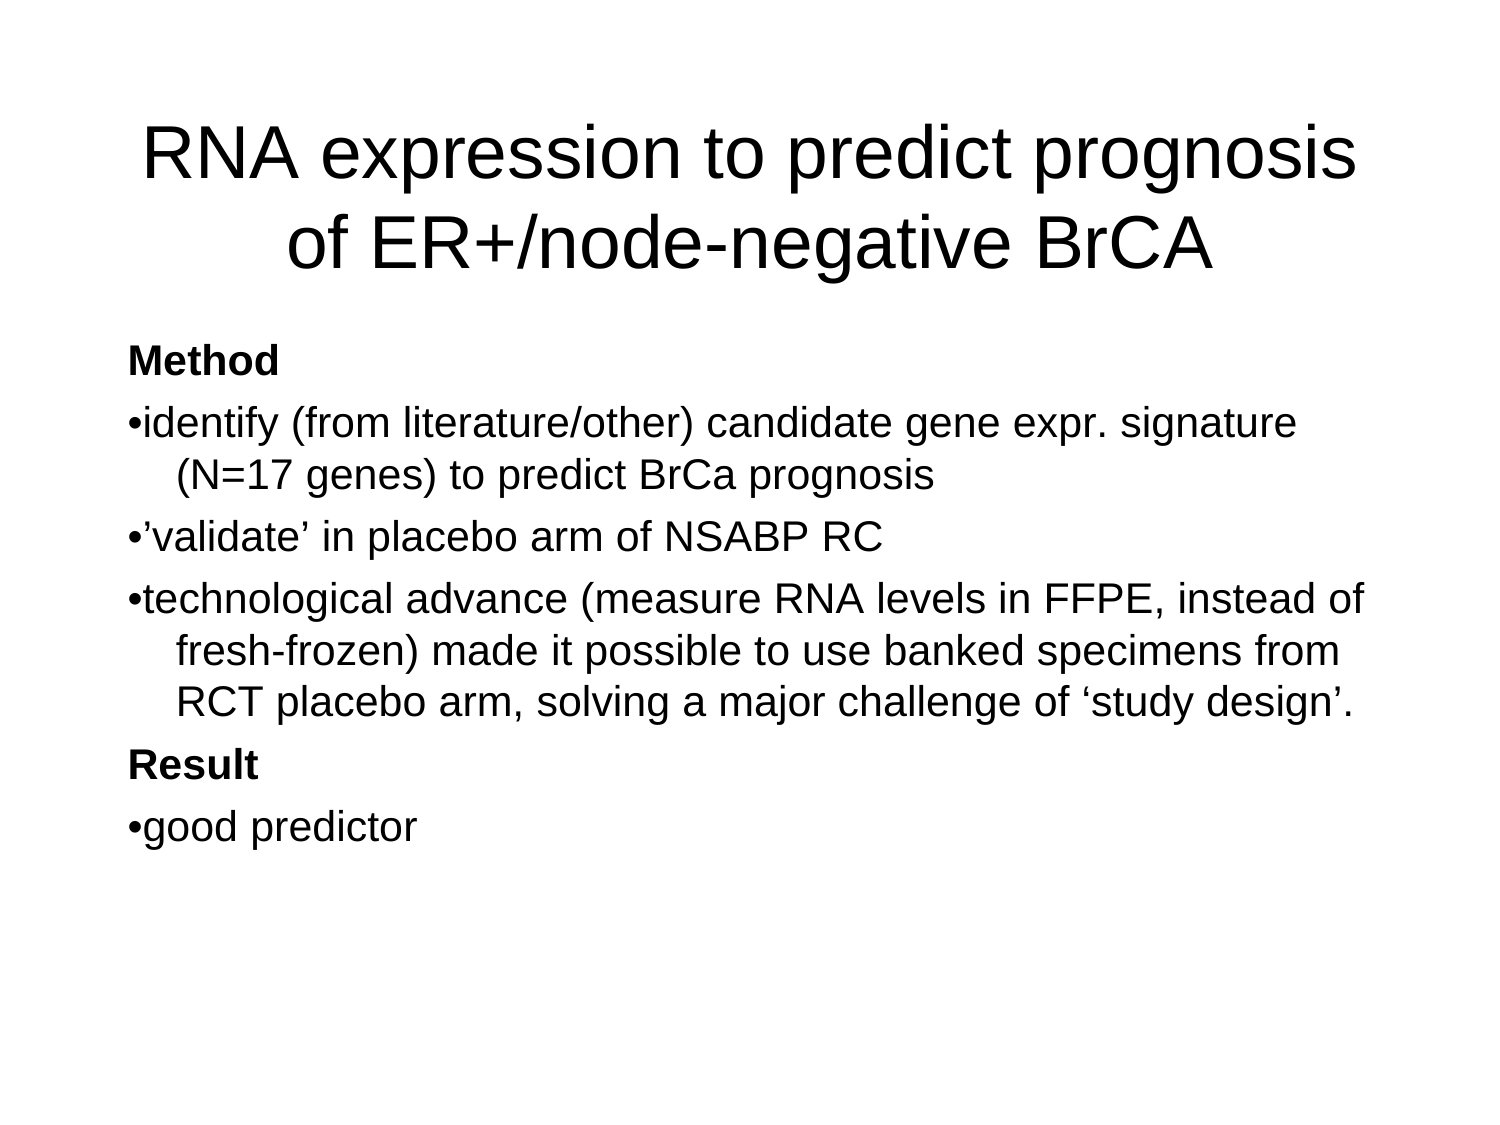

# RNA expression to predict prognosis of ER+/node-negative BrCA
Method
•identify (from literature/other) candidate gene expr. signature (N=17 genes) to predict BrCa prognosis
•’validate’ in placebo arm of NSABP RC
•technological advance (measure RNA levels in FFPE, instead of fresh-frozen) made it possible to use banked specimens from RCT placebo arm, solving a major challenge of ‘study design’.
Result
•good predictor